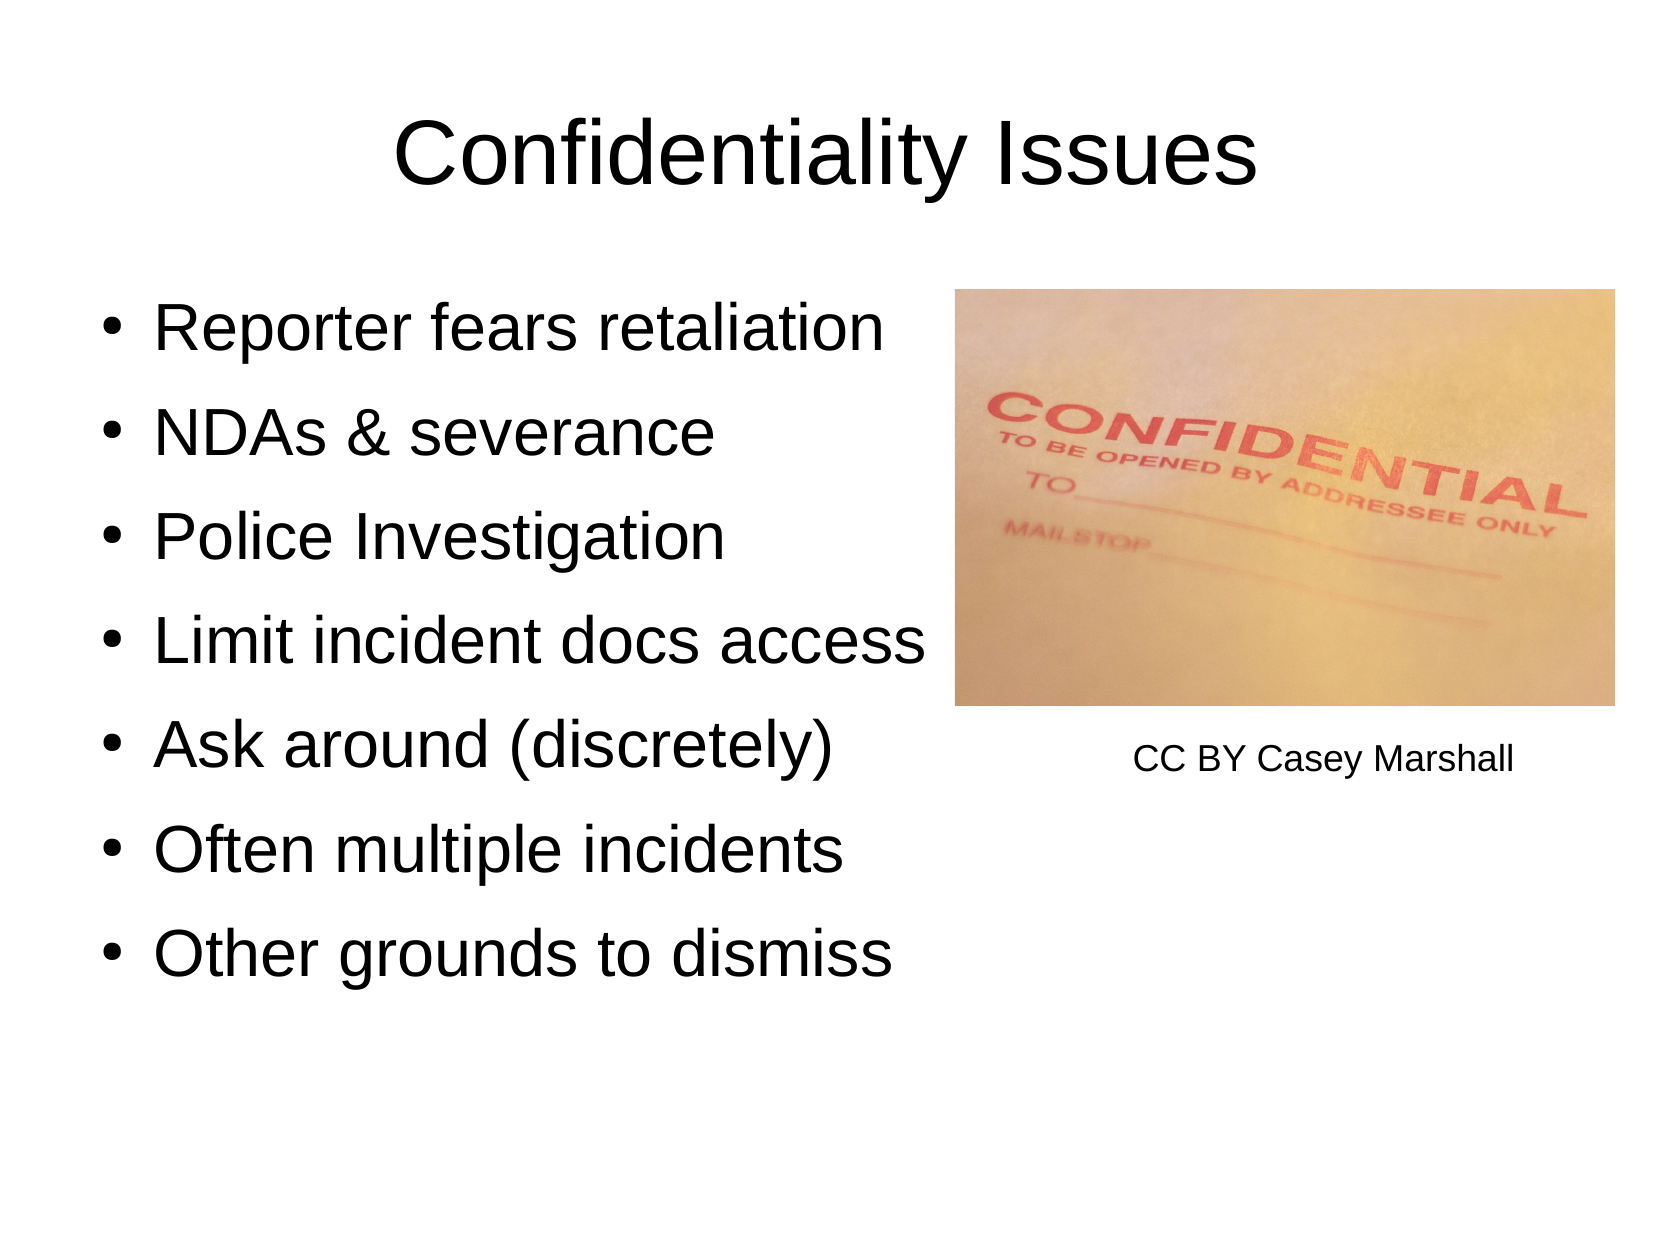

# Confidentiality Issues
Reporter fears retaliation
NDAs & severance
Police Investigation
Limit incident docs access
Ask around (discretely)
Often multiple incidents
Other grounds to dismiss
CC BY Casey Marshall